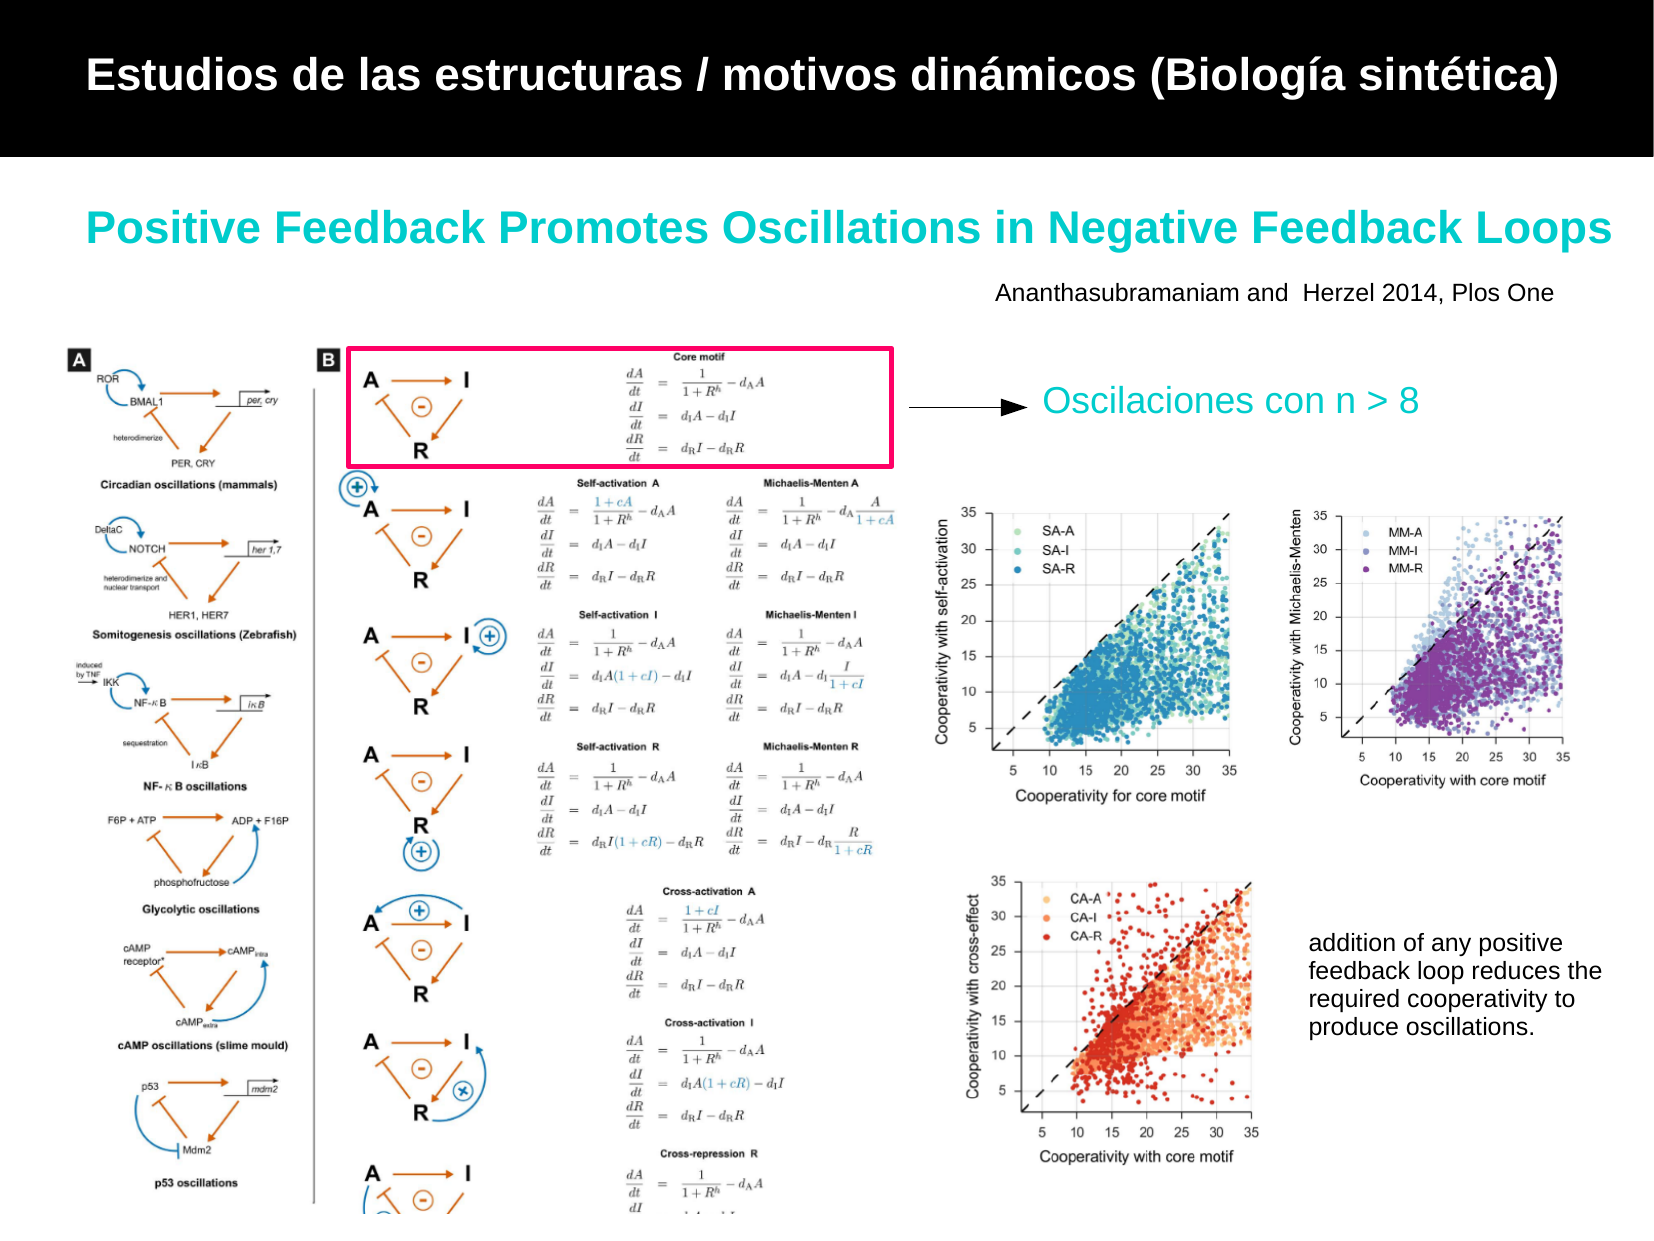

Estudios de las estructuras / motivos dinámicos (Biología sintética)
Positive Feedback Promotes Oscillations in Negative Feedback Loops
Ananthasubramaniam and Herzel 2014, Plos One
Oscilaciones con n > 8
addition of any positive feedback loop reduces the required cooperativity to
produce oscillations.